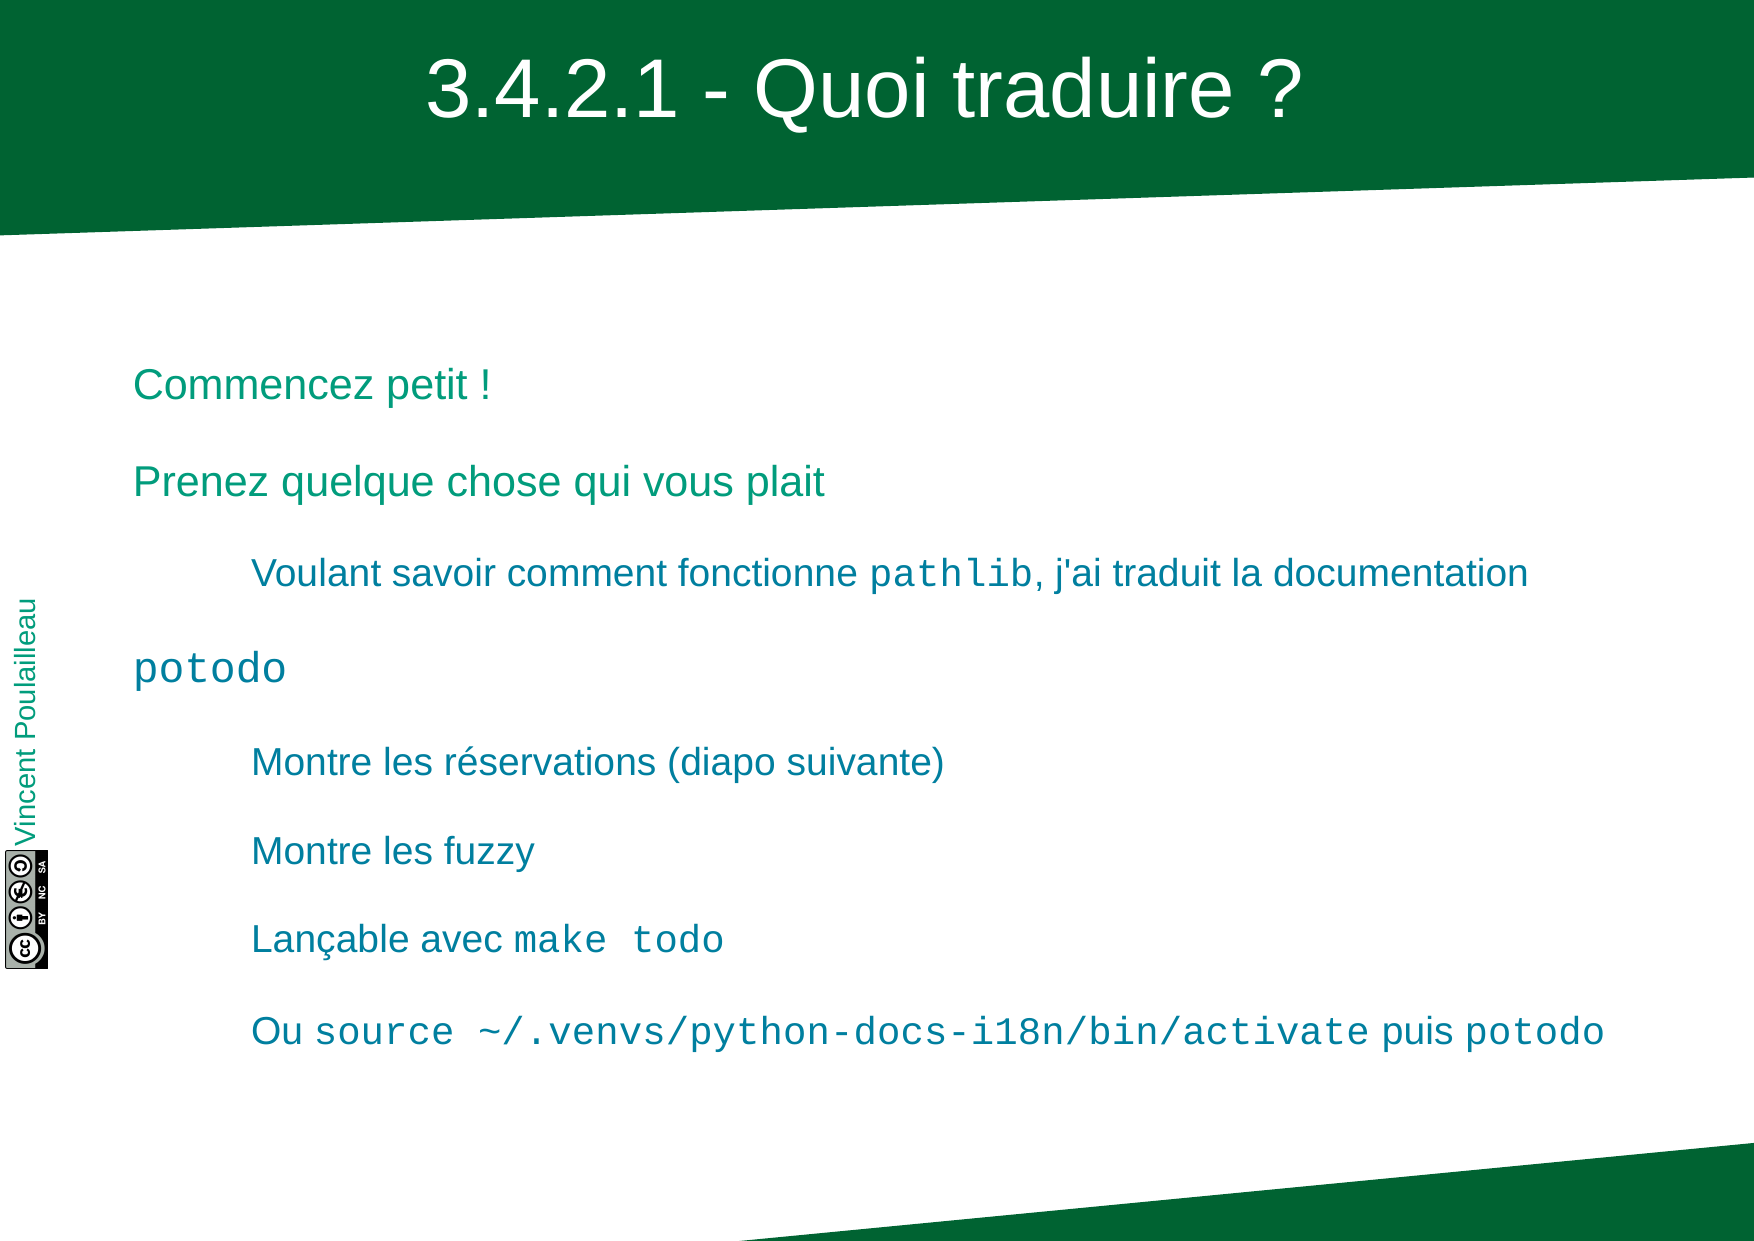

3.4.2.1 - Quoi traduire ?
Commencez petit !
Prenez quelque chose qui vous plait
Voulant savoir comment fonctionne pathlib, j'ai traduit la documentation
potodo
Montre les réservations (diapo suivante)
Montre les fuzzy
Lançable avec make todo
Ou source ~/.venvs/python-docs-i18n/bin/activate puis potodo
© 2019 Vincent Poulailleau